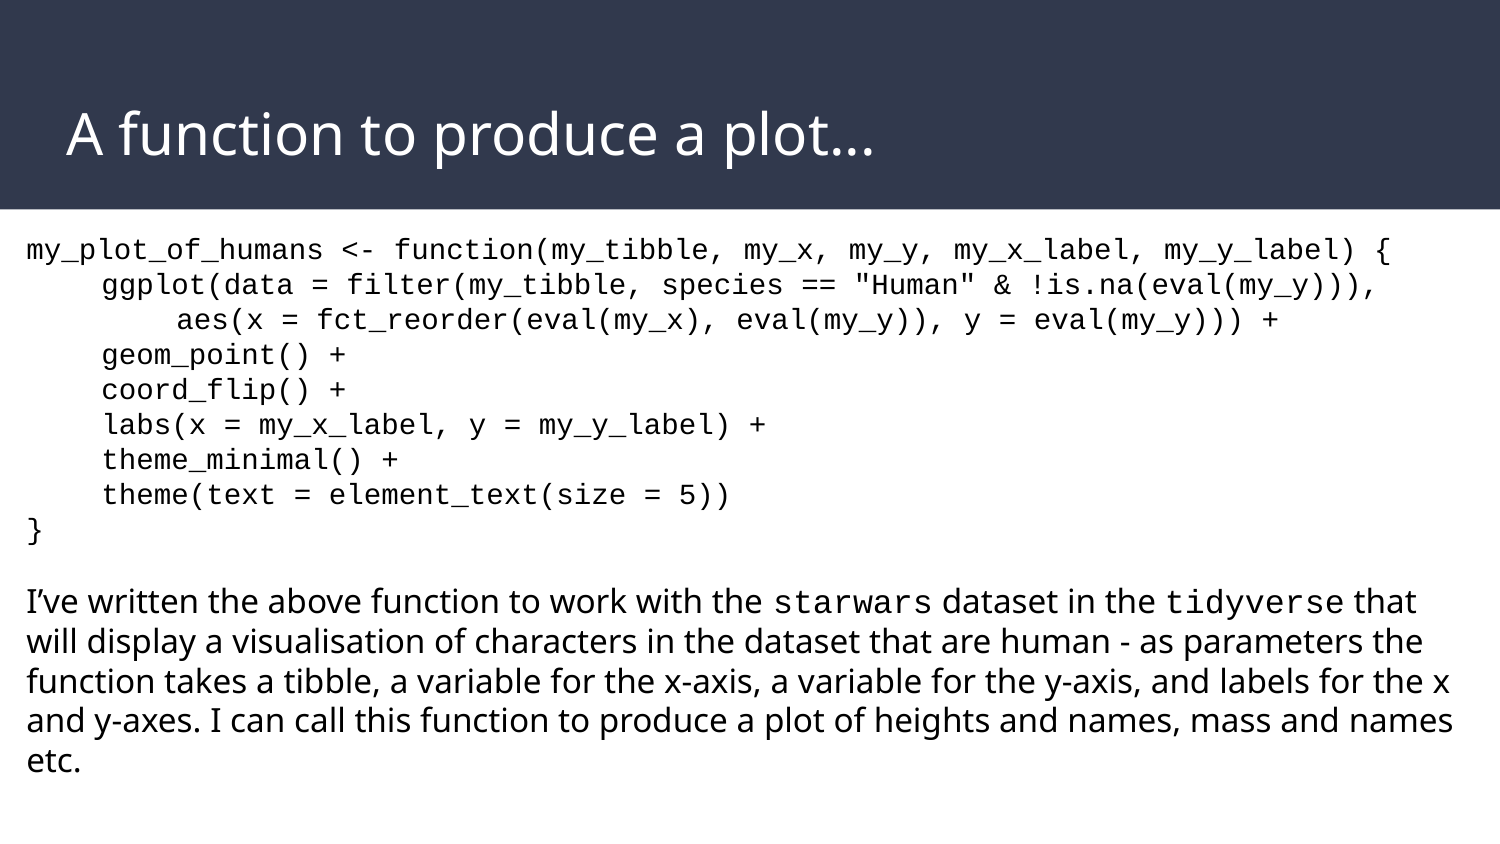

# A function to produce a plot...
my_plot_of_humans <- function(my_tibble, my_x, my_y, my_x_label, my_y_label) {
	ggplot(data = filter(my_tibble, species == "Human" & !is.na(eval(my_y))),
 	aes(x = fct_reorder(eval(my_x), eval(my_y)), y = eval(my_y))) +
	geom_point() +
	coord_flip() +
	labs(x = my_x_label, y = my_y_label) +
	theme_minimal() +
	theme(text = element_text(size = 5))
}
I’ve written the above function to work with the starwars dataset in the tidyverse that will display a visualisation of characters in the dataset that are human - as parameters the function takes a tibble, a variable for the x-axis, a variable for the y-axis, and labels for the x and y-axes. I can call this function to produce a plot of heights and names, mass and names etc.